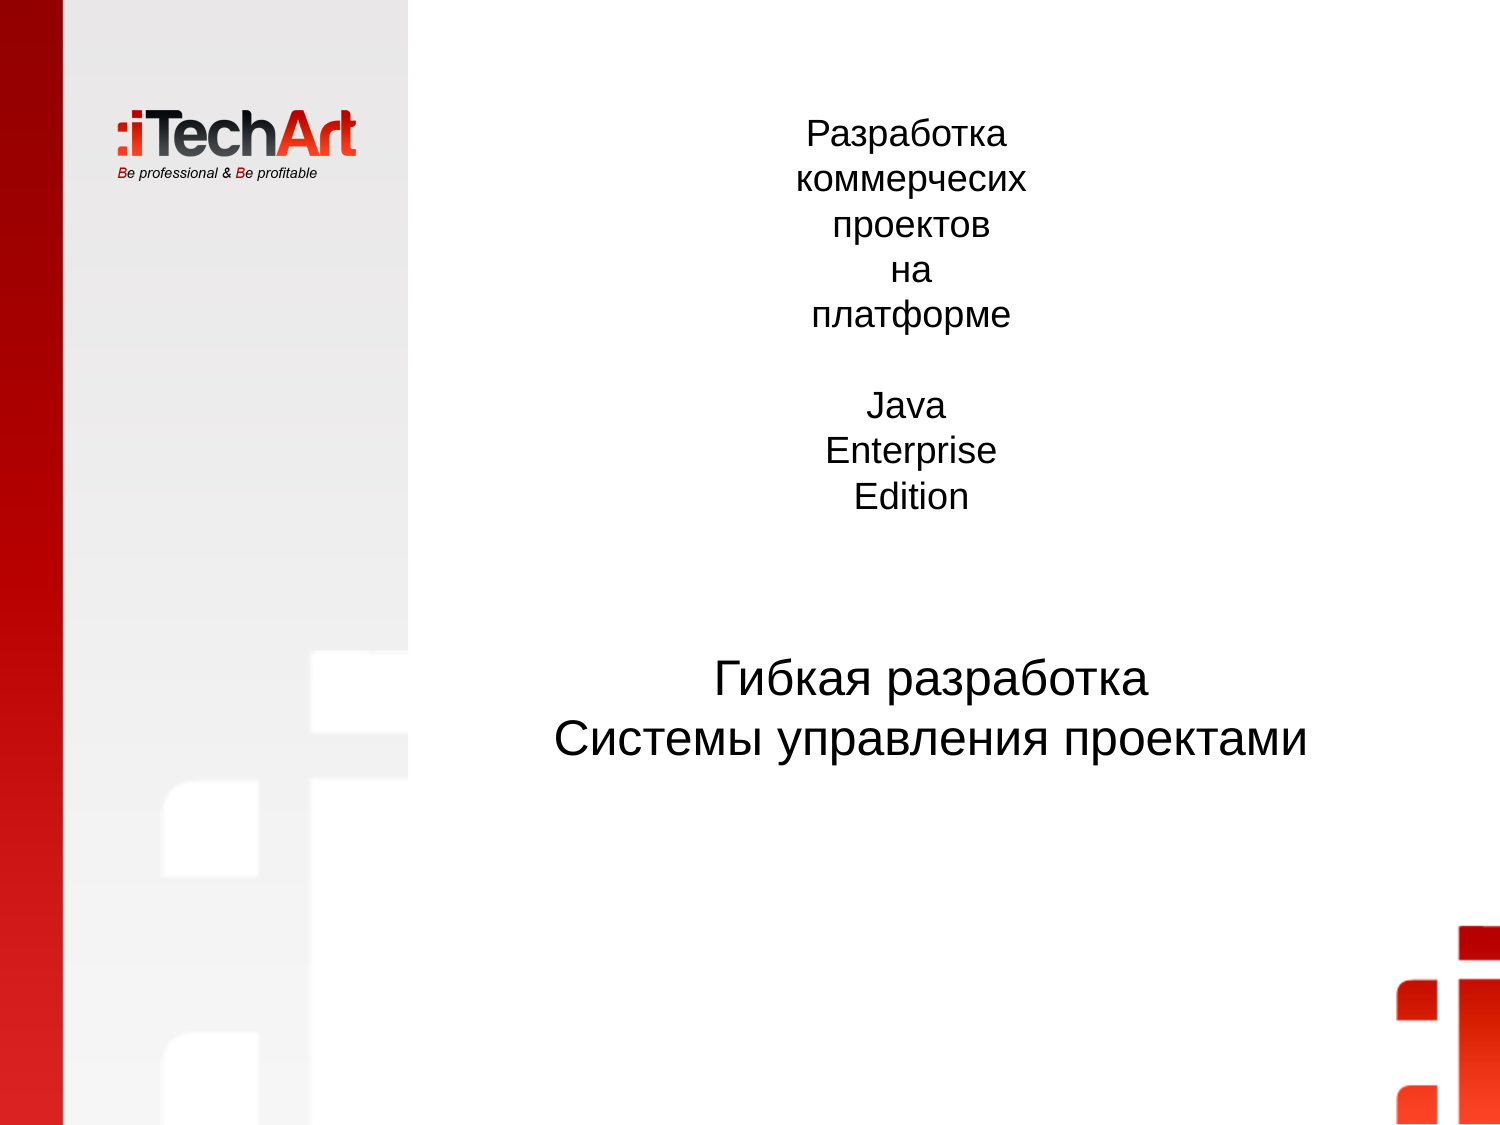

# Разработка коммерчесих проектов на платформе Java Enterprise Edition
Гибкая разработка
Системы управления проектами